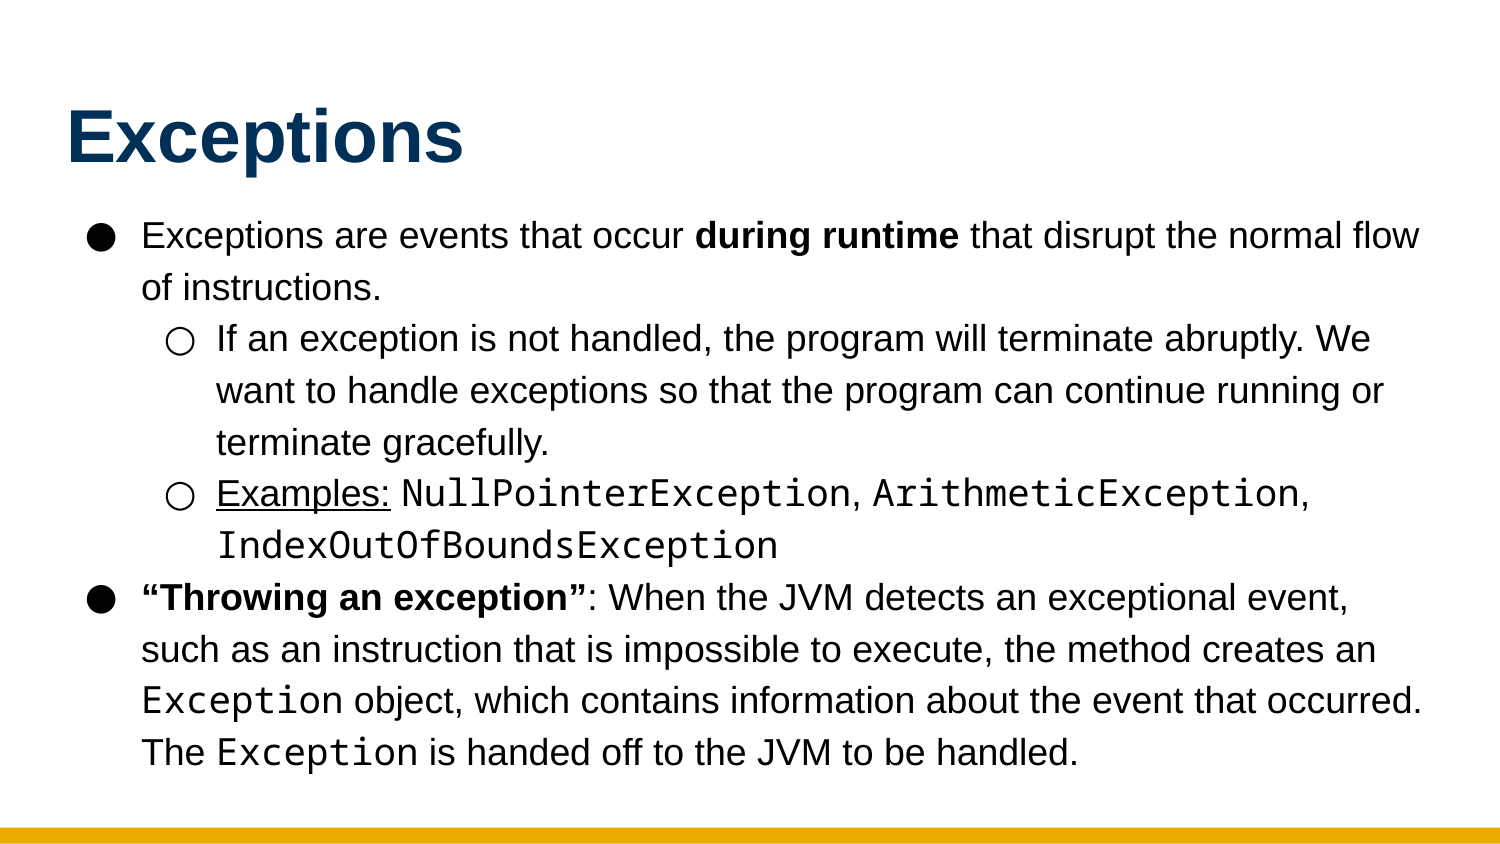

# Exceptions
Exceptions are events that occur during runtime that disrupt the normal flow of instructions.
If an exception is not handled, the program will terminate abruptly. We want to handle exceptions so that the program can continue running or terminate gracefully.
Examples: NullPointerException, ArithmeticException, IndexOutOfBoundsException
“Throwing an exception”: When the JVM detects an exceptional event, such as an instruction that is impossible to execute, the method creates an Exception object, which contains information about the event that occurred. The Exception is handed off to the JVM to be handled.